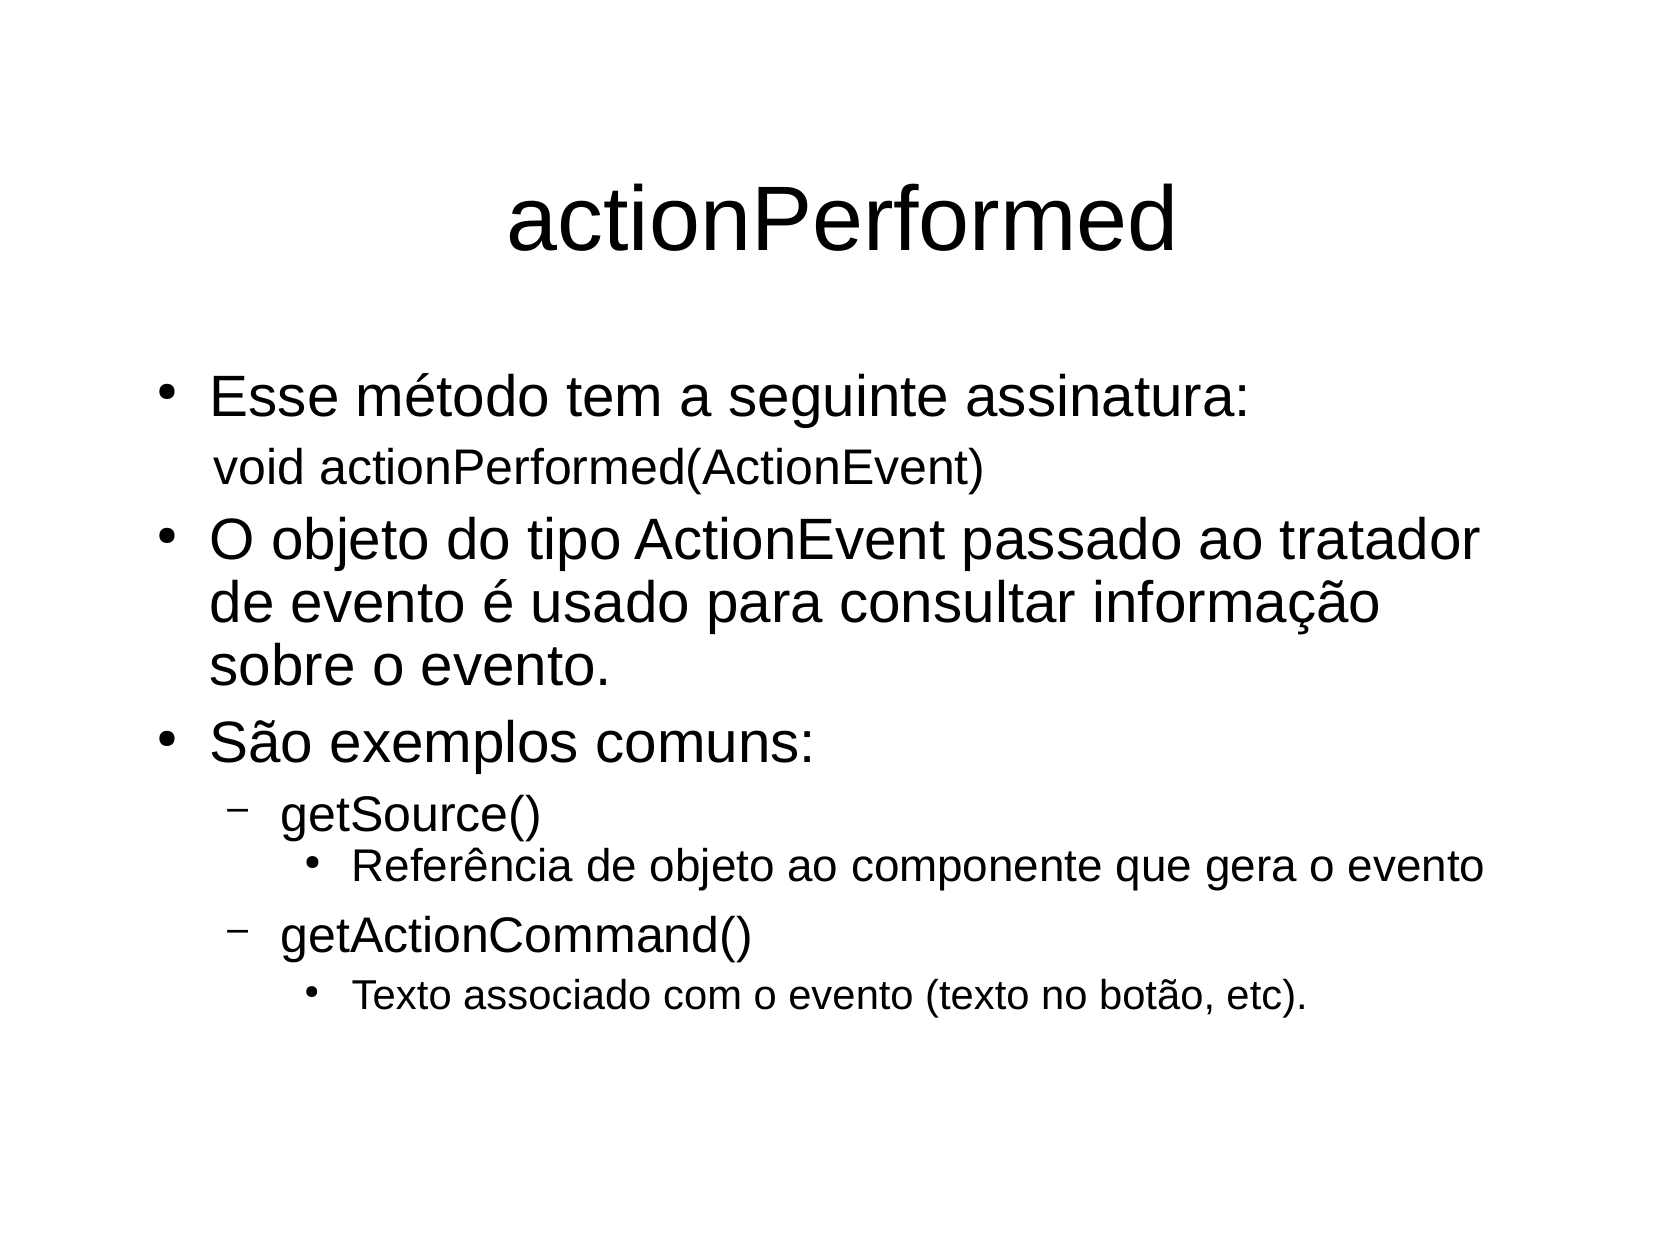

# actionPerformed
Esse método tem a seguinte assinatura:
void actionPerformed(ActionEvent)
O objeto do tipo ActionEvent passado ao tratador de evento é usado para consultar informação sobre o evento.
São exemplos comuns:
getSource()
Referência de objeto ao componente que gera o evento
getActionCommand()
Texto associado com o evento (texto no botão, etc).